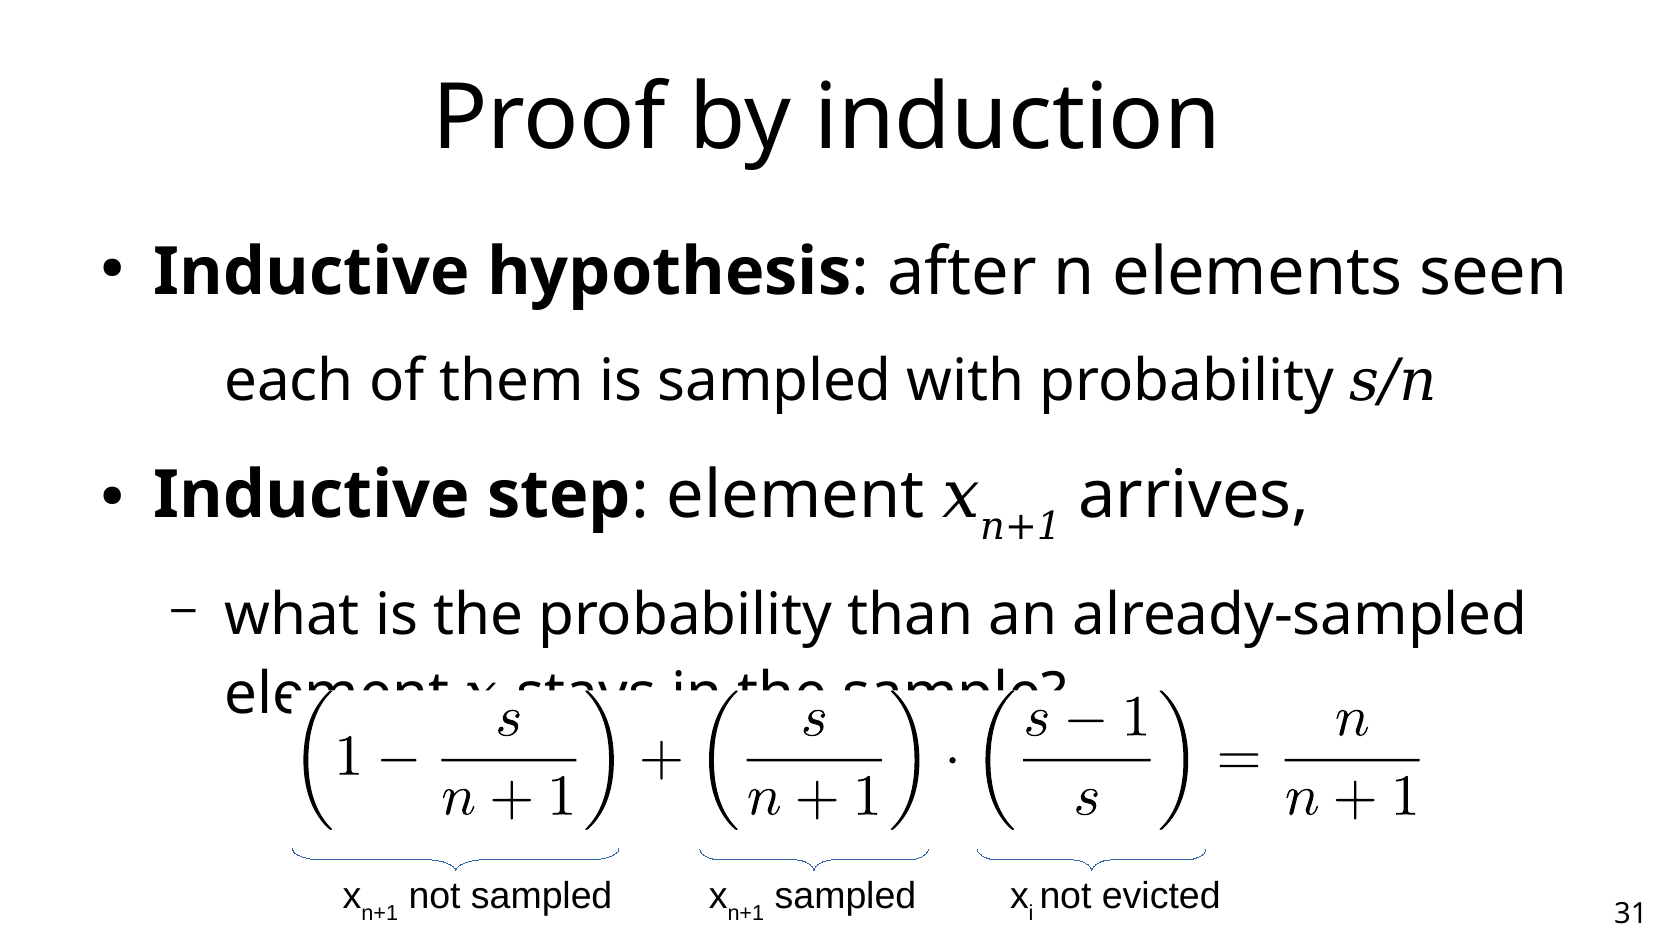

# Proof by induction
Inductive hypothesis: after n elements seen
each of them is sampled with probability s/n
Inductive step: element xn+1 arrives,
what is the probability than an already-sampled element xi stays in the sample?
xn+1 not sampled
xn+1 sampled
xi not evicted
31